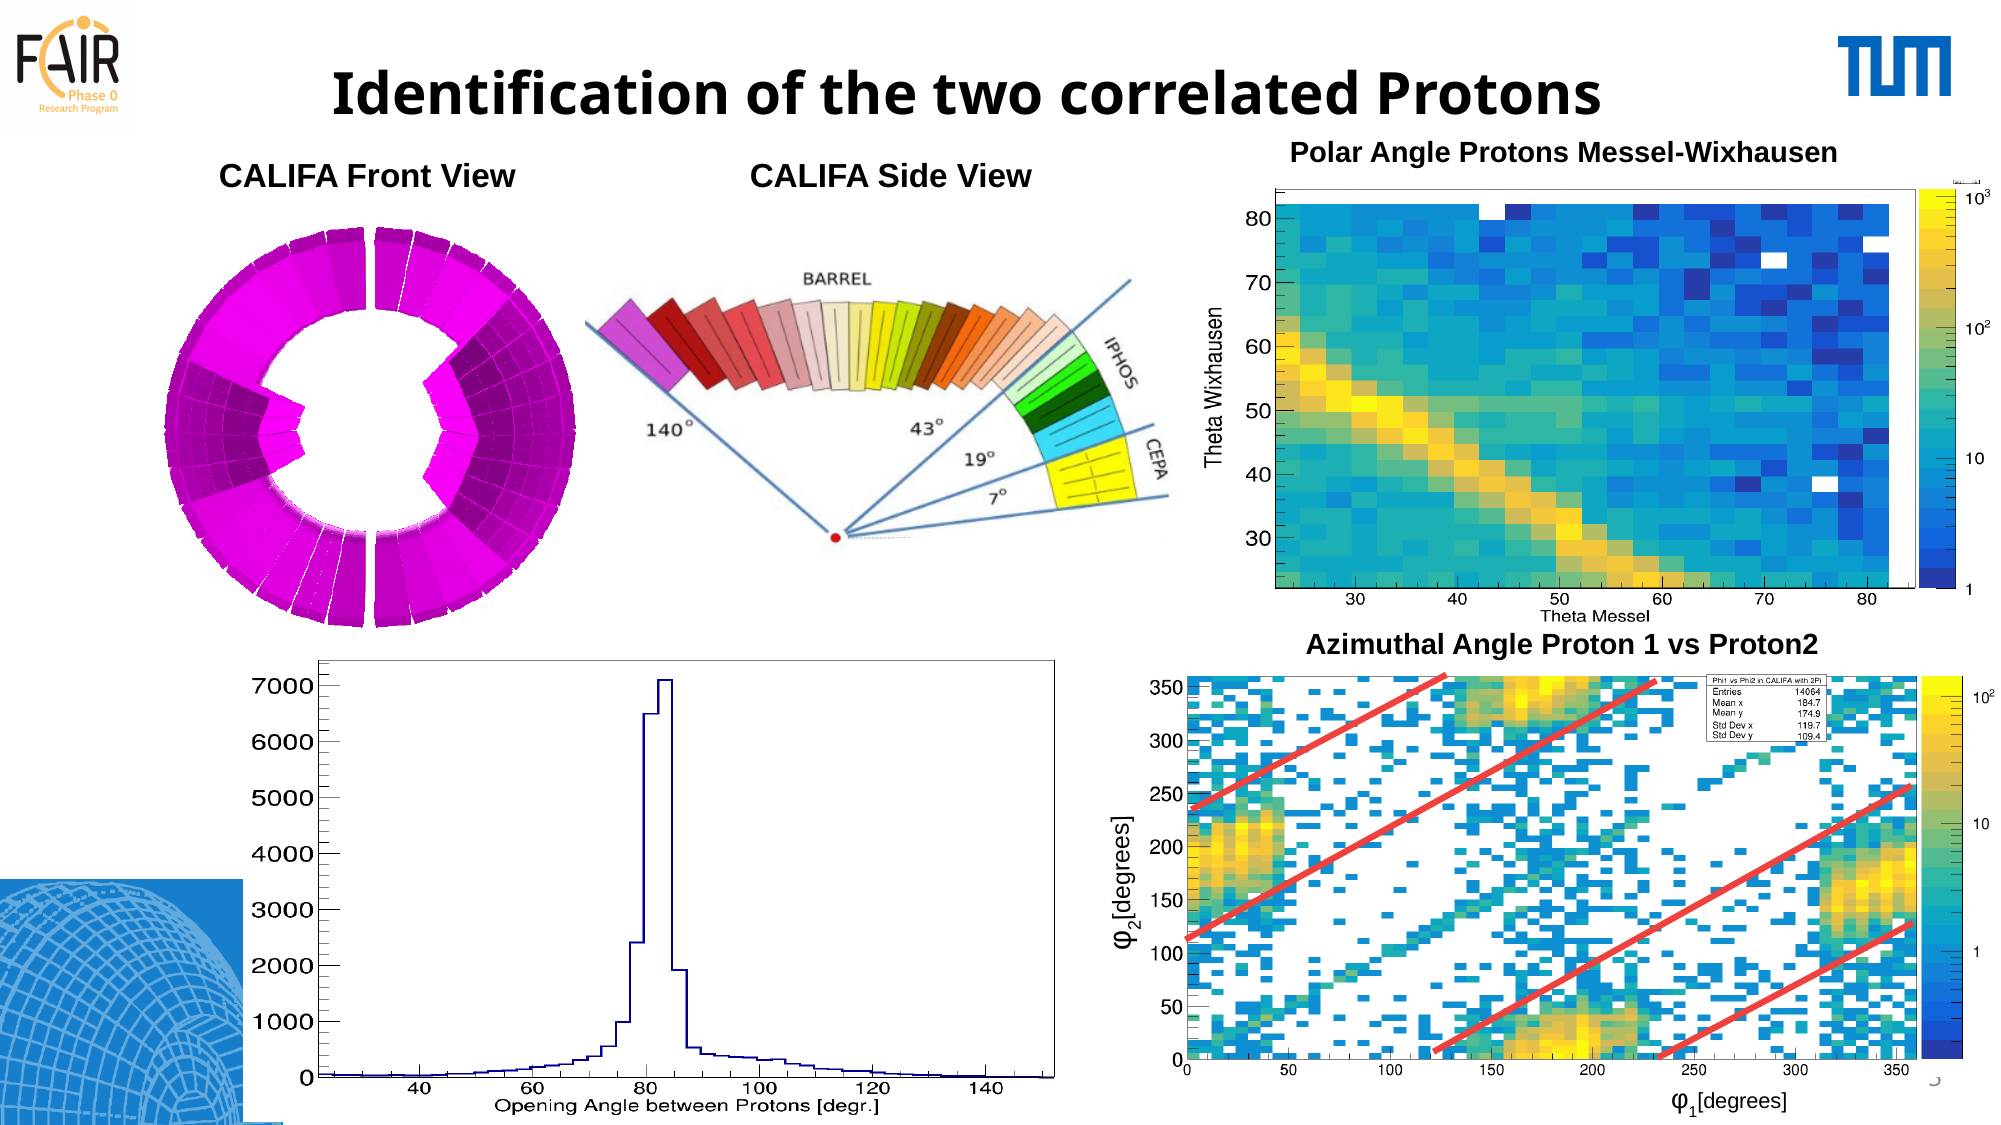

Identification of the two correlated Protons
Polar Angle Protons Messel-Wixhausen
CALIFA Front View
CALIFA Side View
Azimuthal Angle Proton 1 vs Proton2
φ2[degrees]
φ1[degrees]
Tobias Jenegger